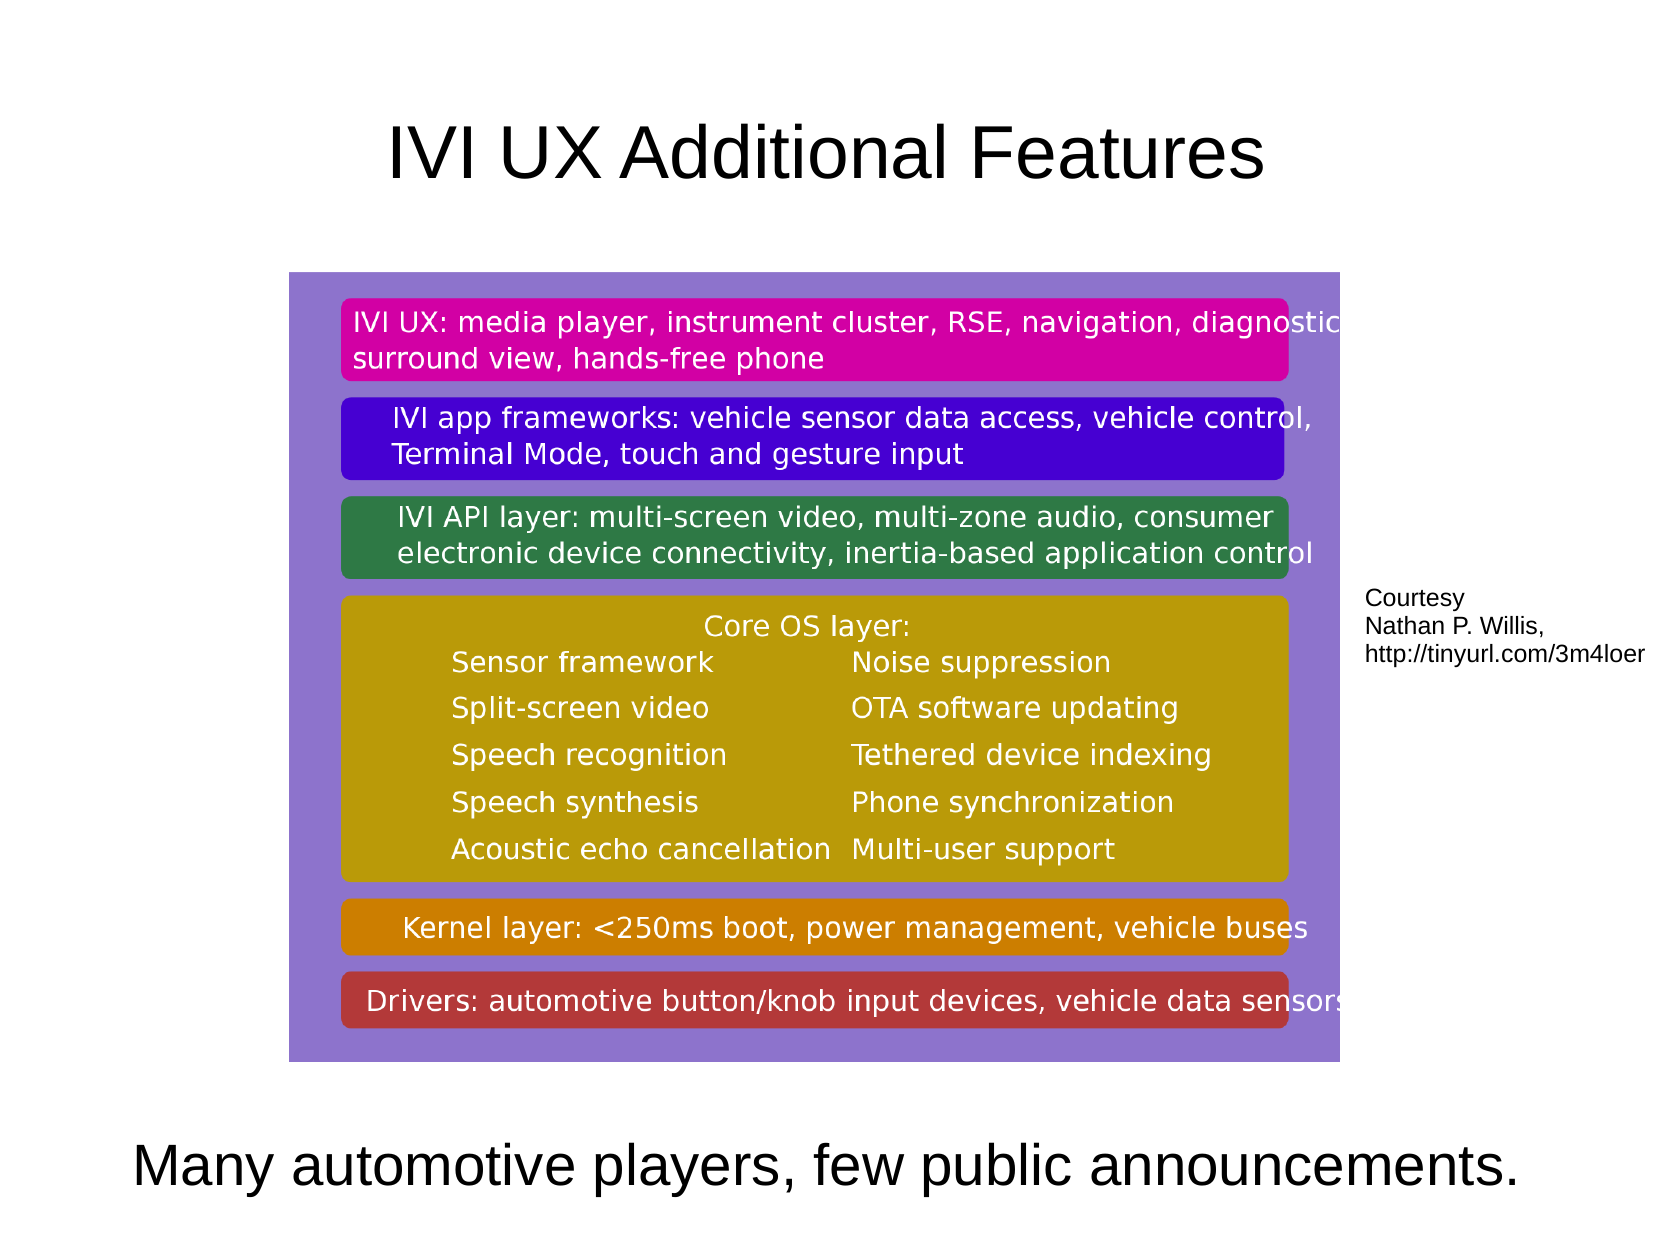

# IVI UX Additional Features
Courtesy
Nathan P. Willis,
http://tinyurl.com/3m4loer
Many automotive players, few public announcements.